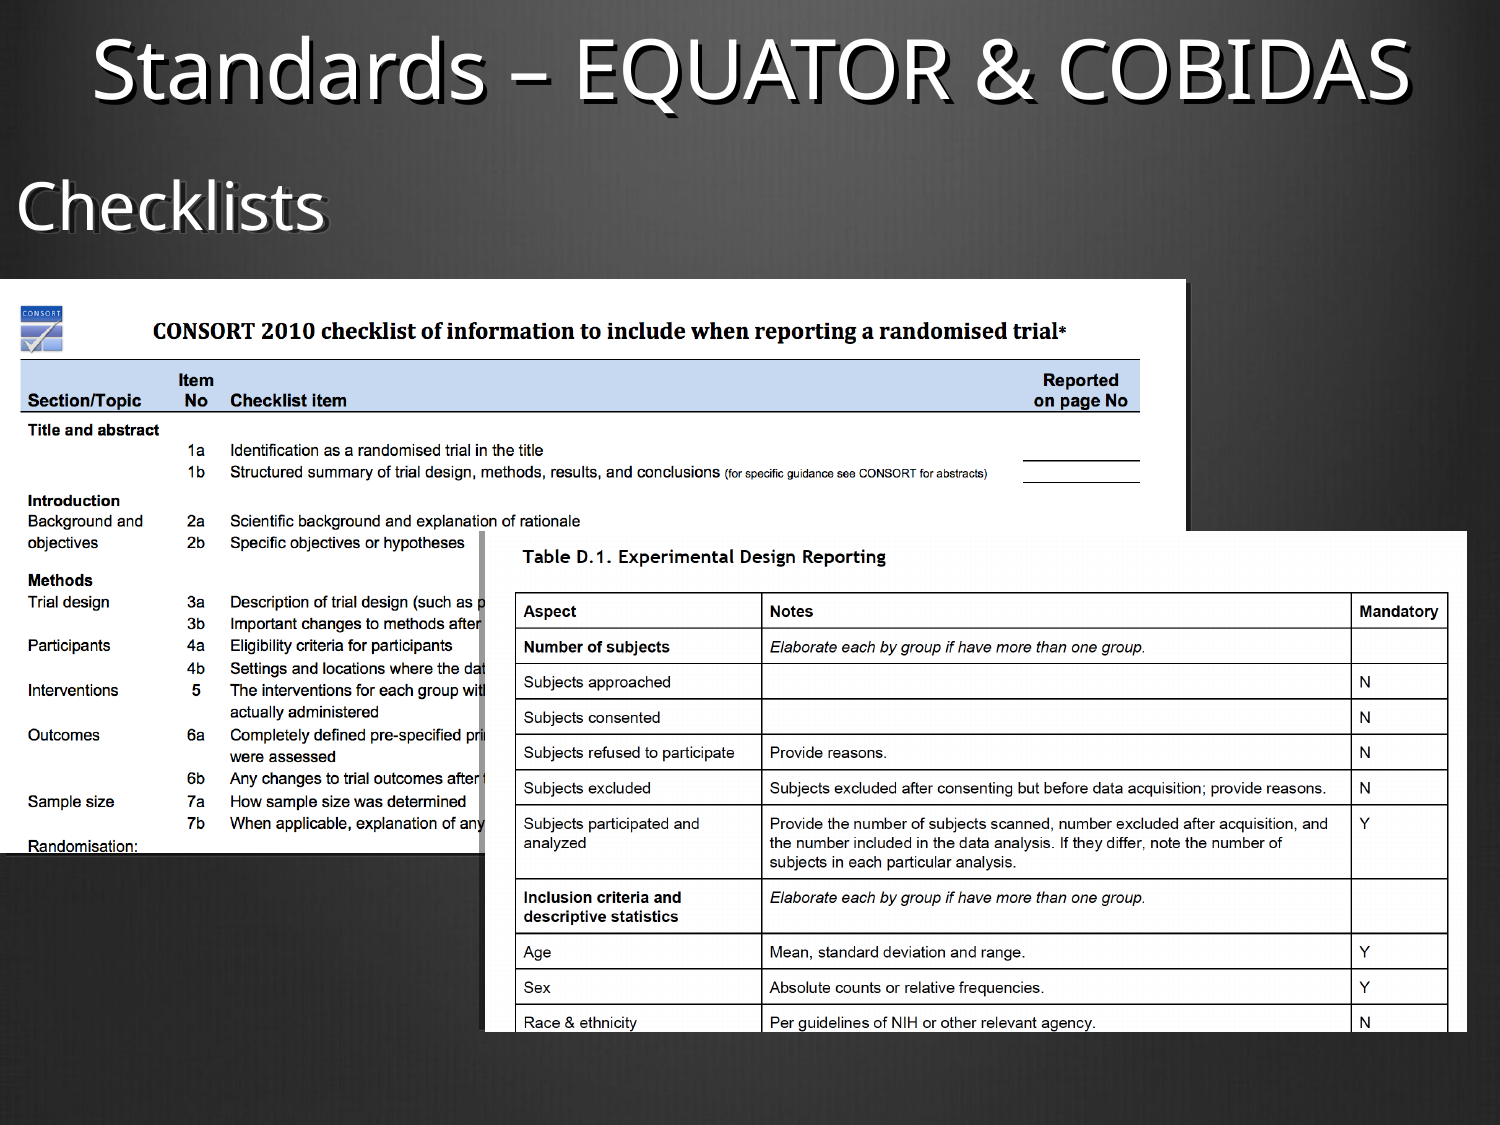

# Standards – EQUATOR & COBIDAS
Checklists